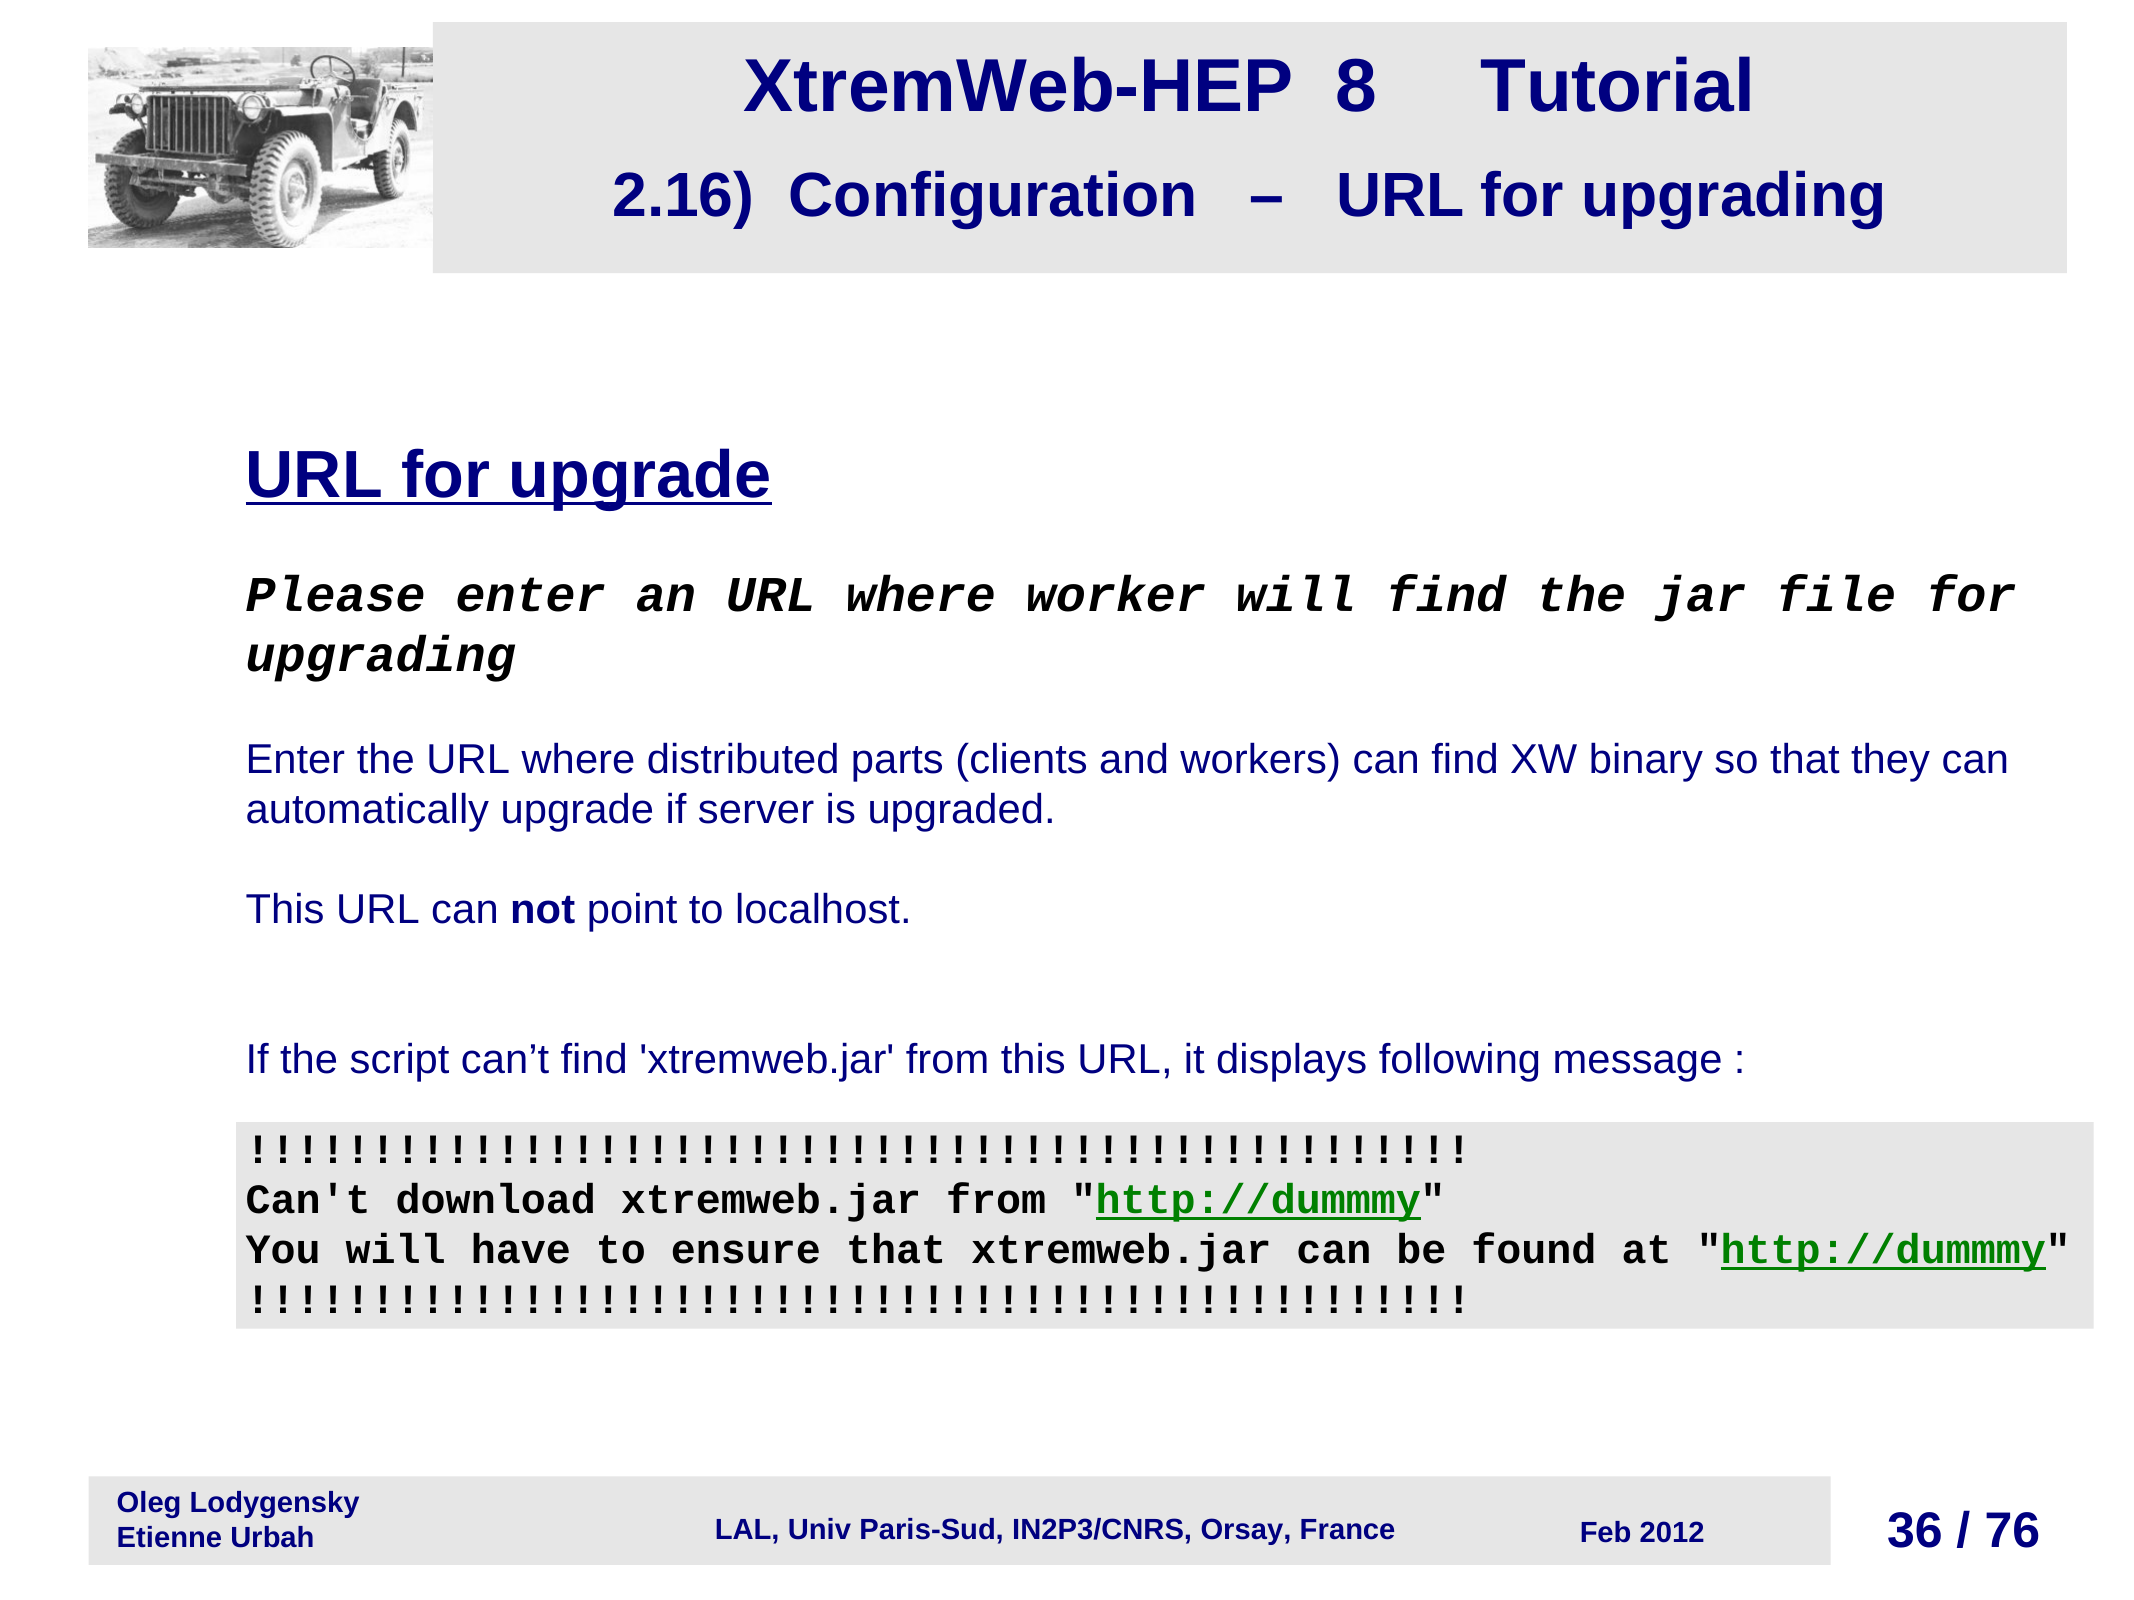

# 2.16) Configuration – URL for upgrading
URL for upgrade
Please enter an URL where worker will find the jar file for upgrading
Enter the URL where distributed parts (clients and workers) can find XW binary so that they can automatically upgrade if server is upgraded.
This URL can not point to localhost.
If the script can’t find 'xtremweb.jar' from this URL, it displays following message :
!!!!!!!!!!!!!!!!!!!!!!!!!!!!!!!!!!!!!!!!!!!!!!!!!
Can't download xtremweb.jar from "http://dummmy"
You will have to ensure that xtremweb.jar can be found at "http://dummmy"
!!!!!!!!!!!!!!!!!!!!!!!!!!!!!!!!!!!!!!!!!!!!!!!!!
36